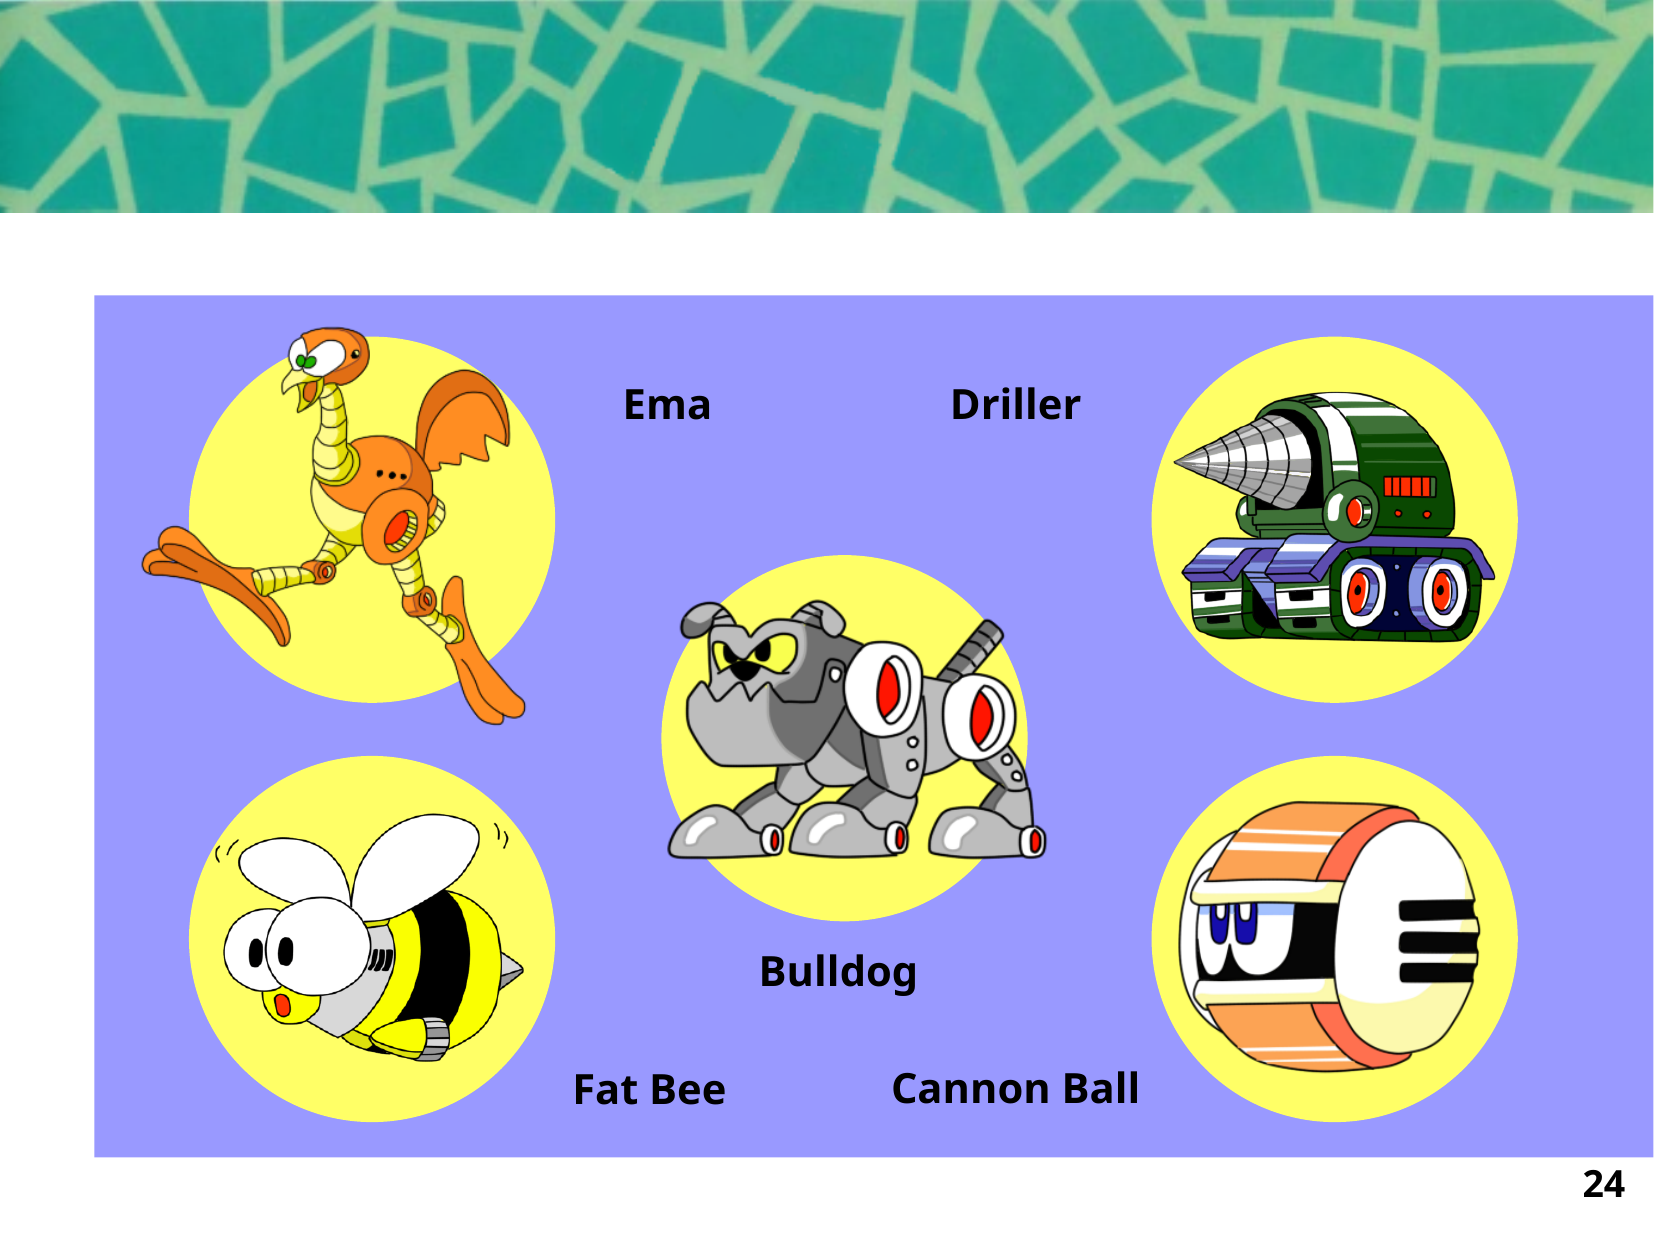

Ema
Driller
Bulldog
Cannon Ball
Fat Bee
24